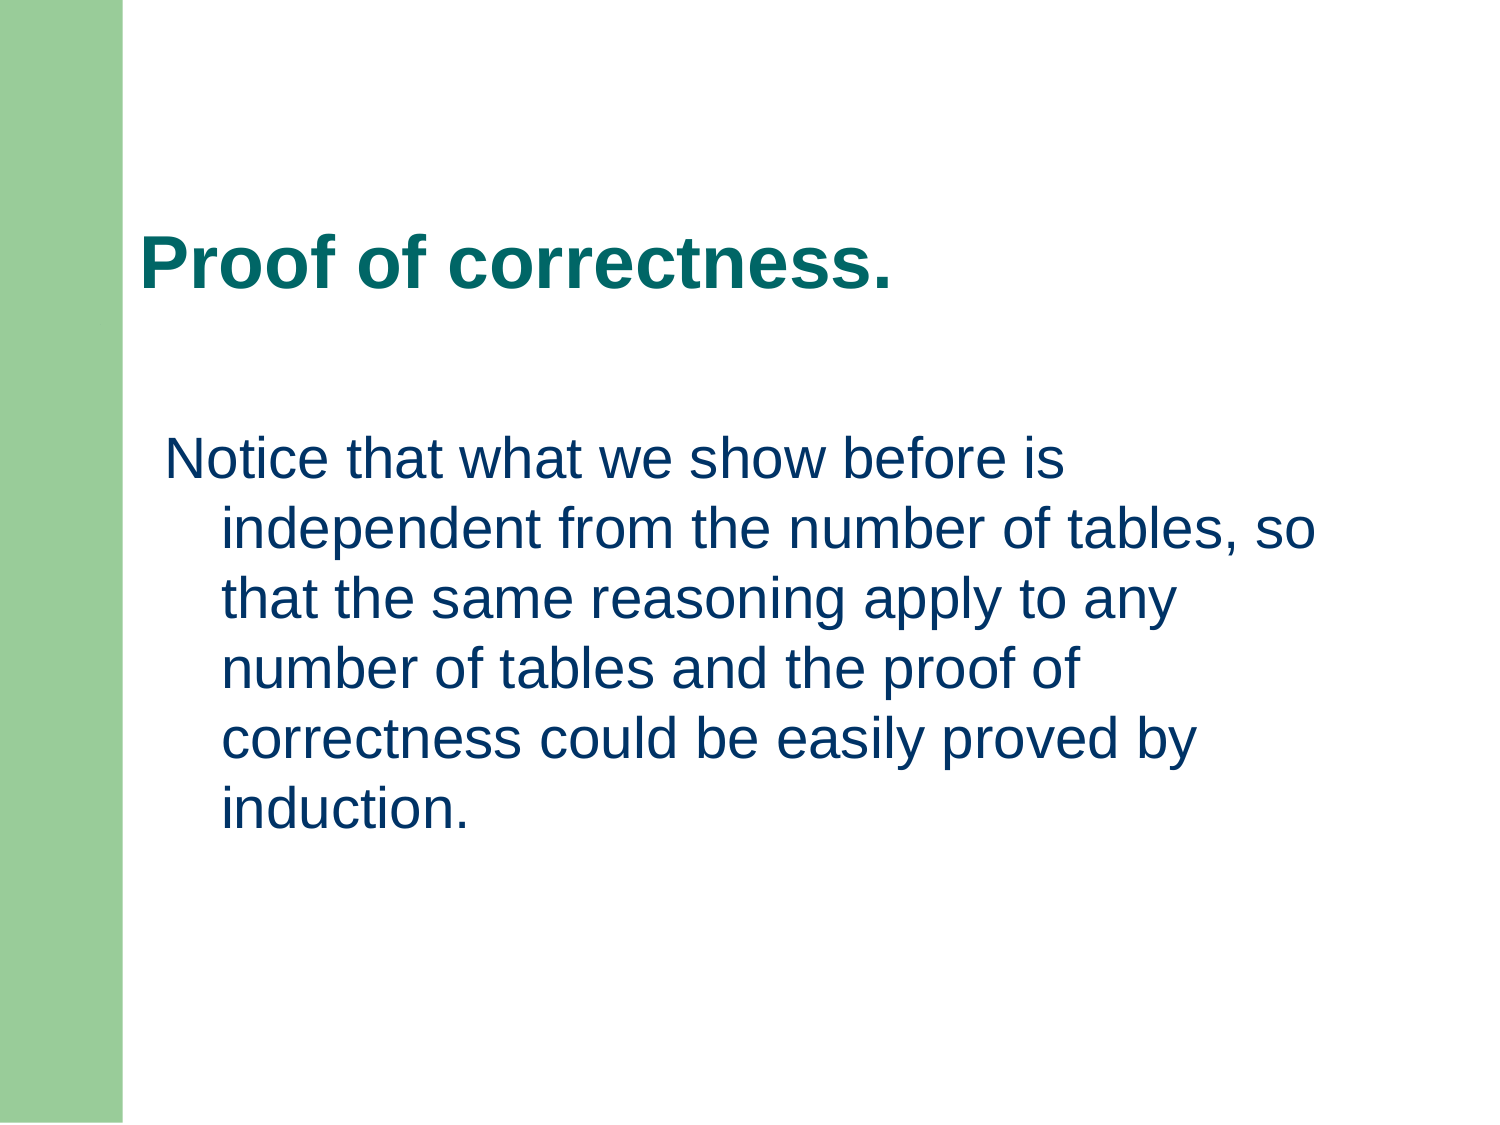

Proof of correctness.
Notice that what we show before is independent from the number of tables, so that the same reasoning apply to any number of tables and the proof of correctness could be easily proved by induction.